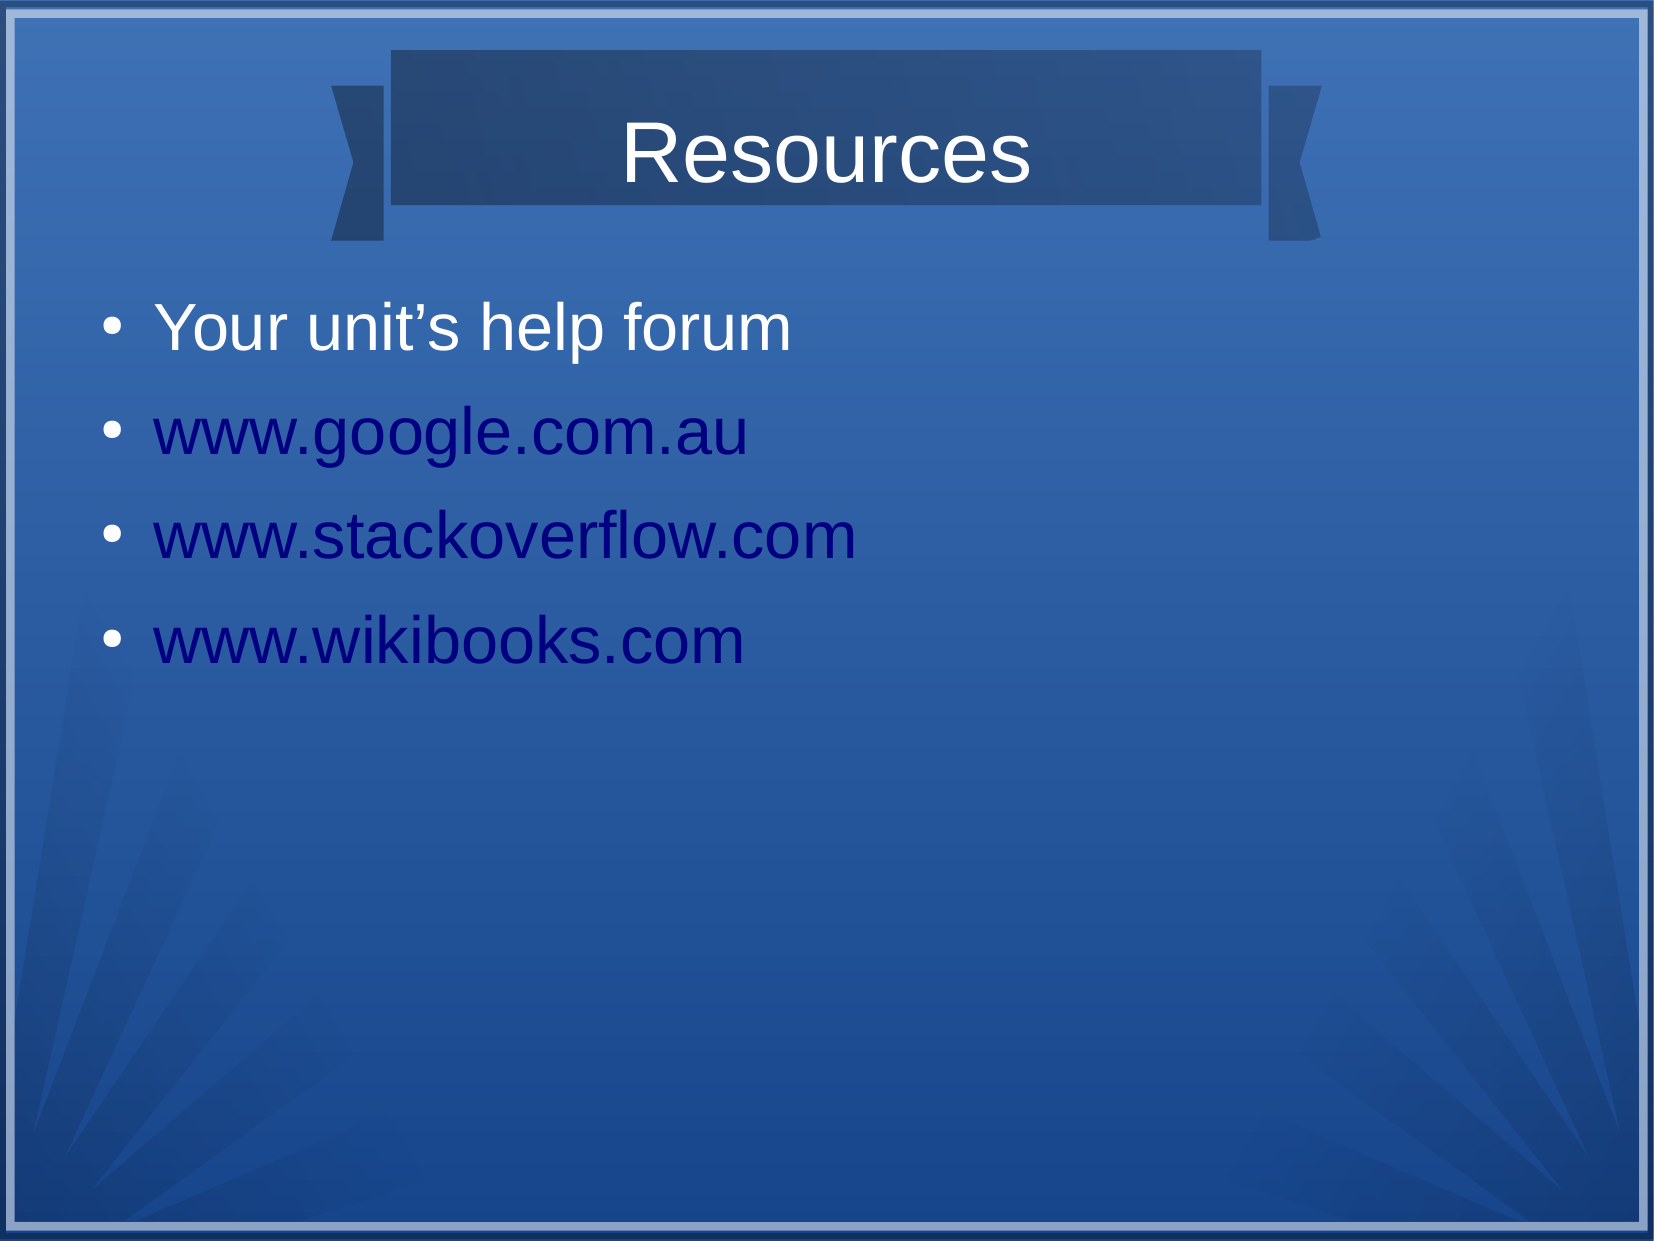

# Resources
Your unit’s help forum
www.google.com.au
www.stackoverflow.com
www.wikibooks.com